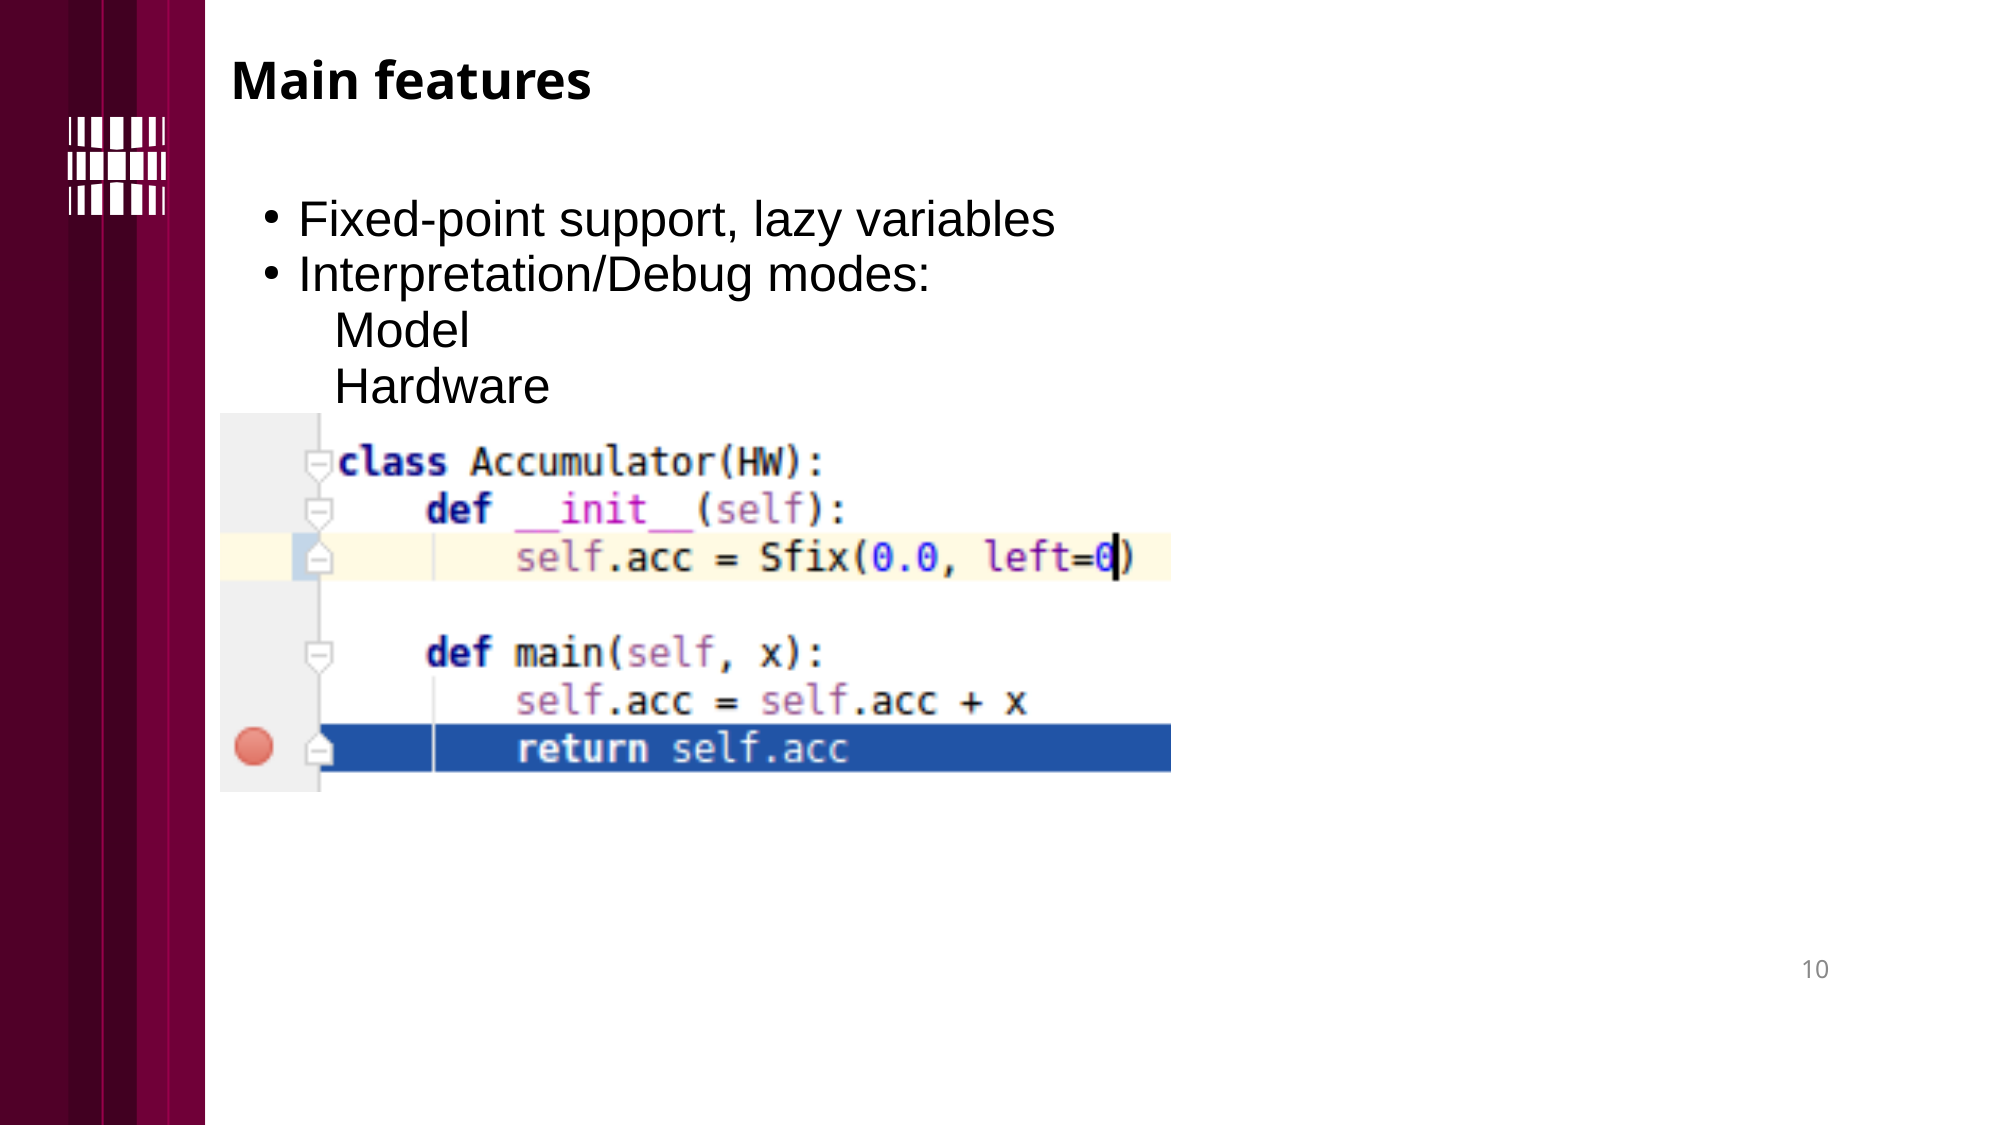

# Main features
Fixed-point support, lazy variables
Interpretation/Debug modes:
Model
Hardware